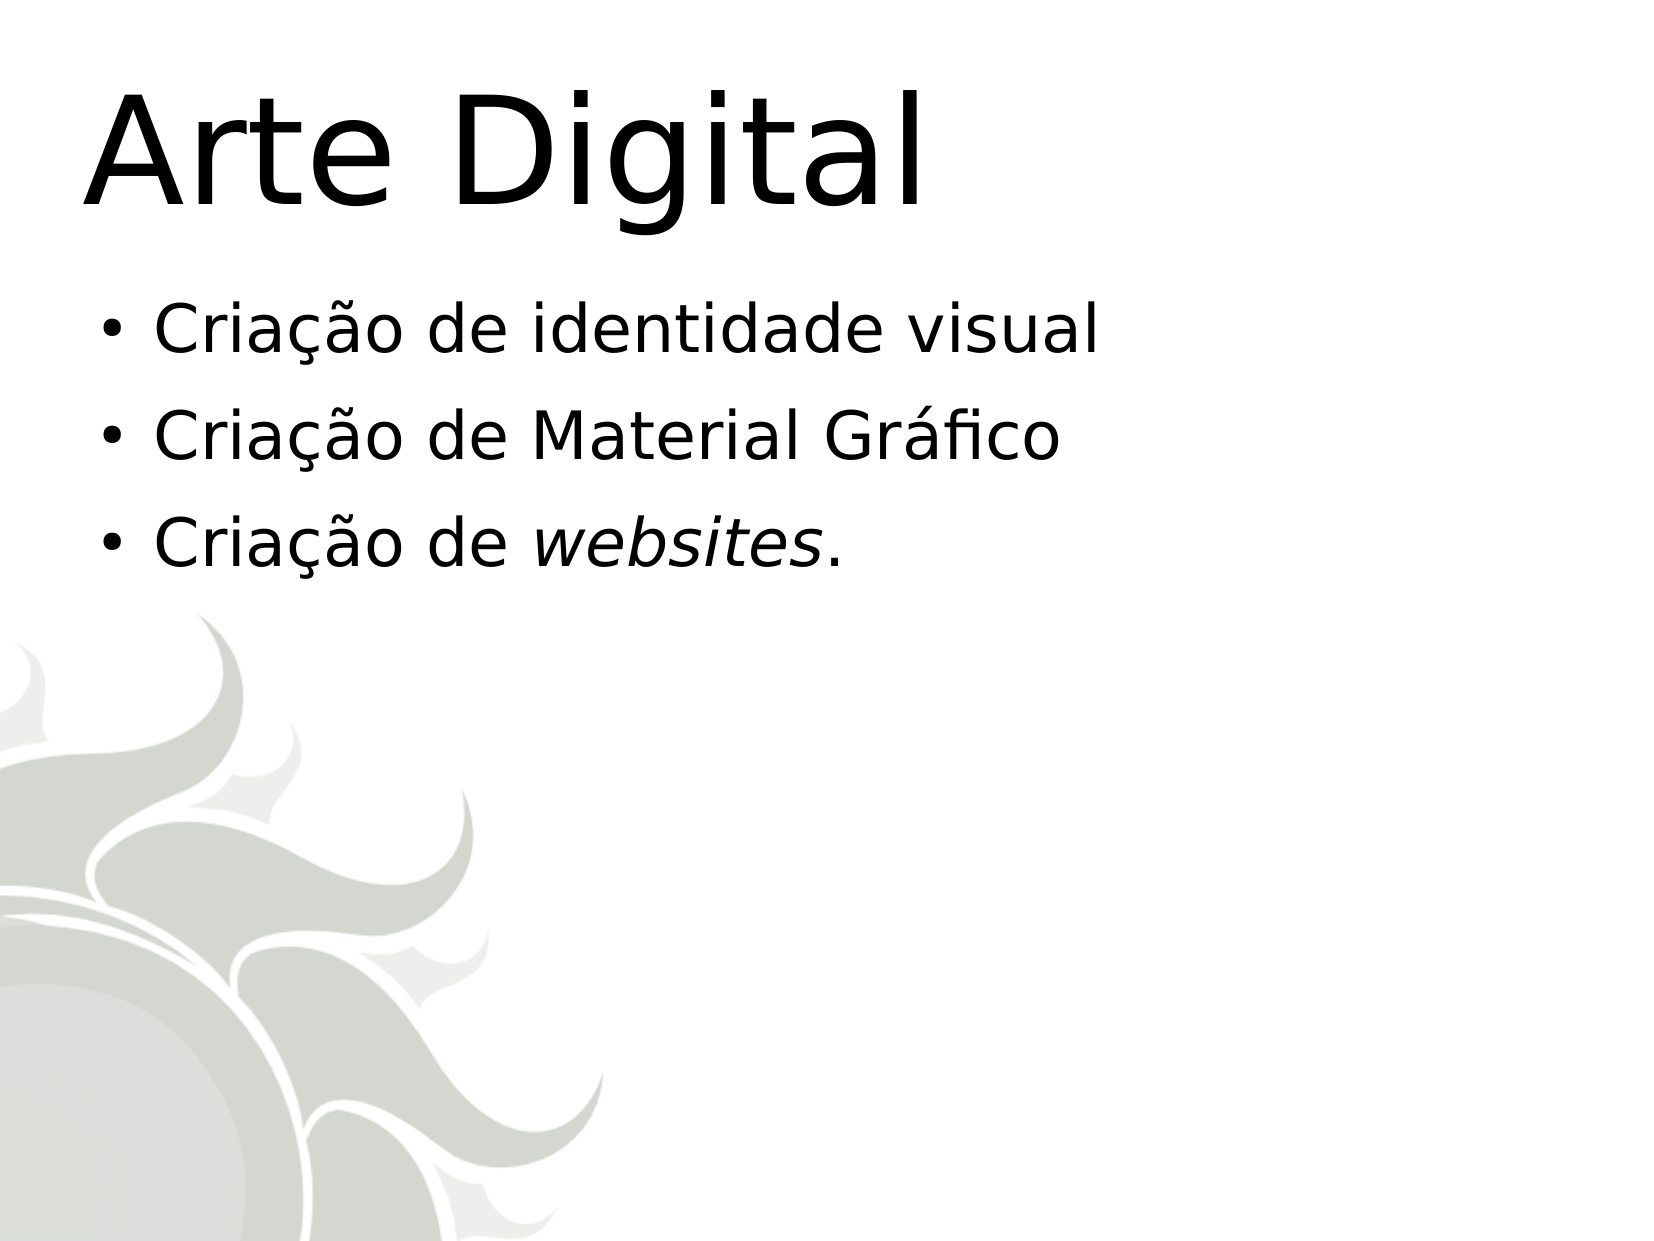

# Arte Digital
Criação de identidade visual
Criação de Material Gráfico
Criação de websites.